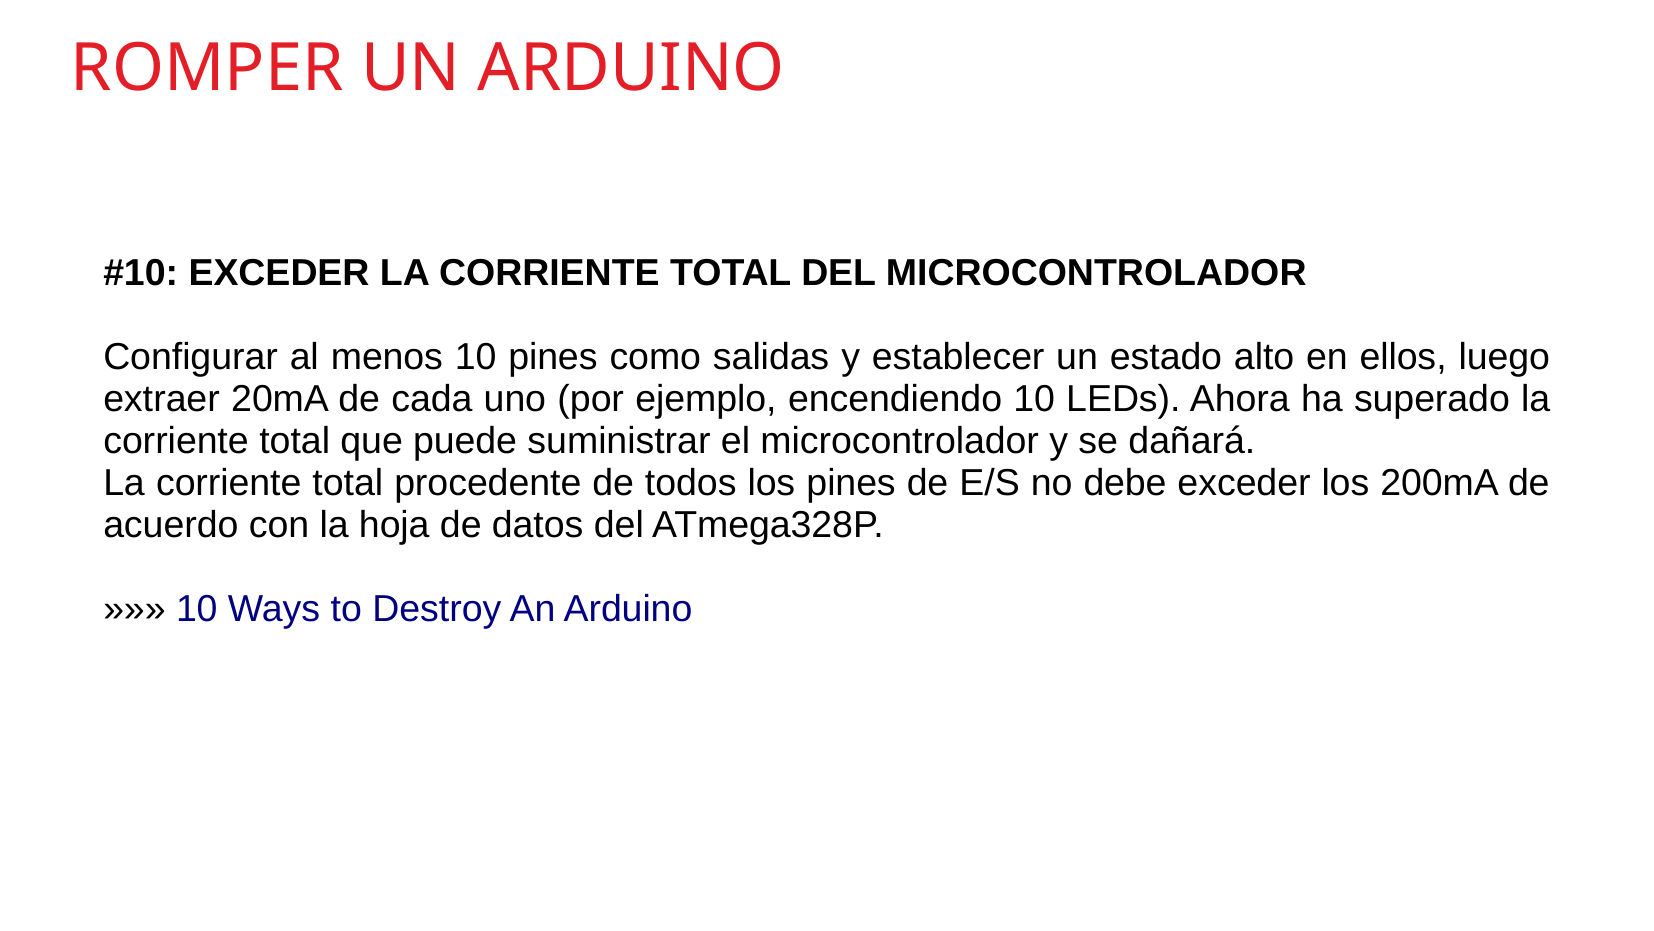

# ROMPER UN ARDUINO
#10: EXCEDER LA CORRIENTE TOTAL DEL MICROCONTROLADOR
Configurar al menos 10 pines como salidas y establecer un estado alto en ellos, luego extraer 20mA de cada uno (por ejemplo, encendiendo 10 LEDs). Ahora ha superado la corriente total que puede suministrar el microcontrolador y se dañará.
La corriente total procedente de todos los pines de E/S no debe exceder los 200mA de acuerdo con la hoja de datos del ATmega328P.
»»» 10 Ways to Destroy An Arduino